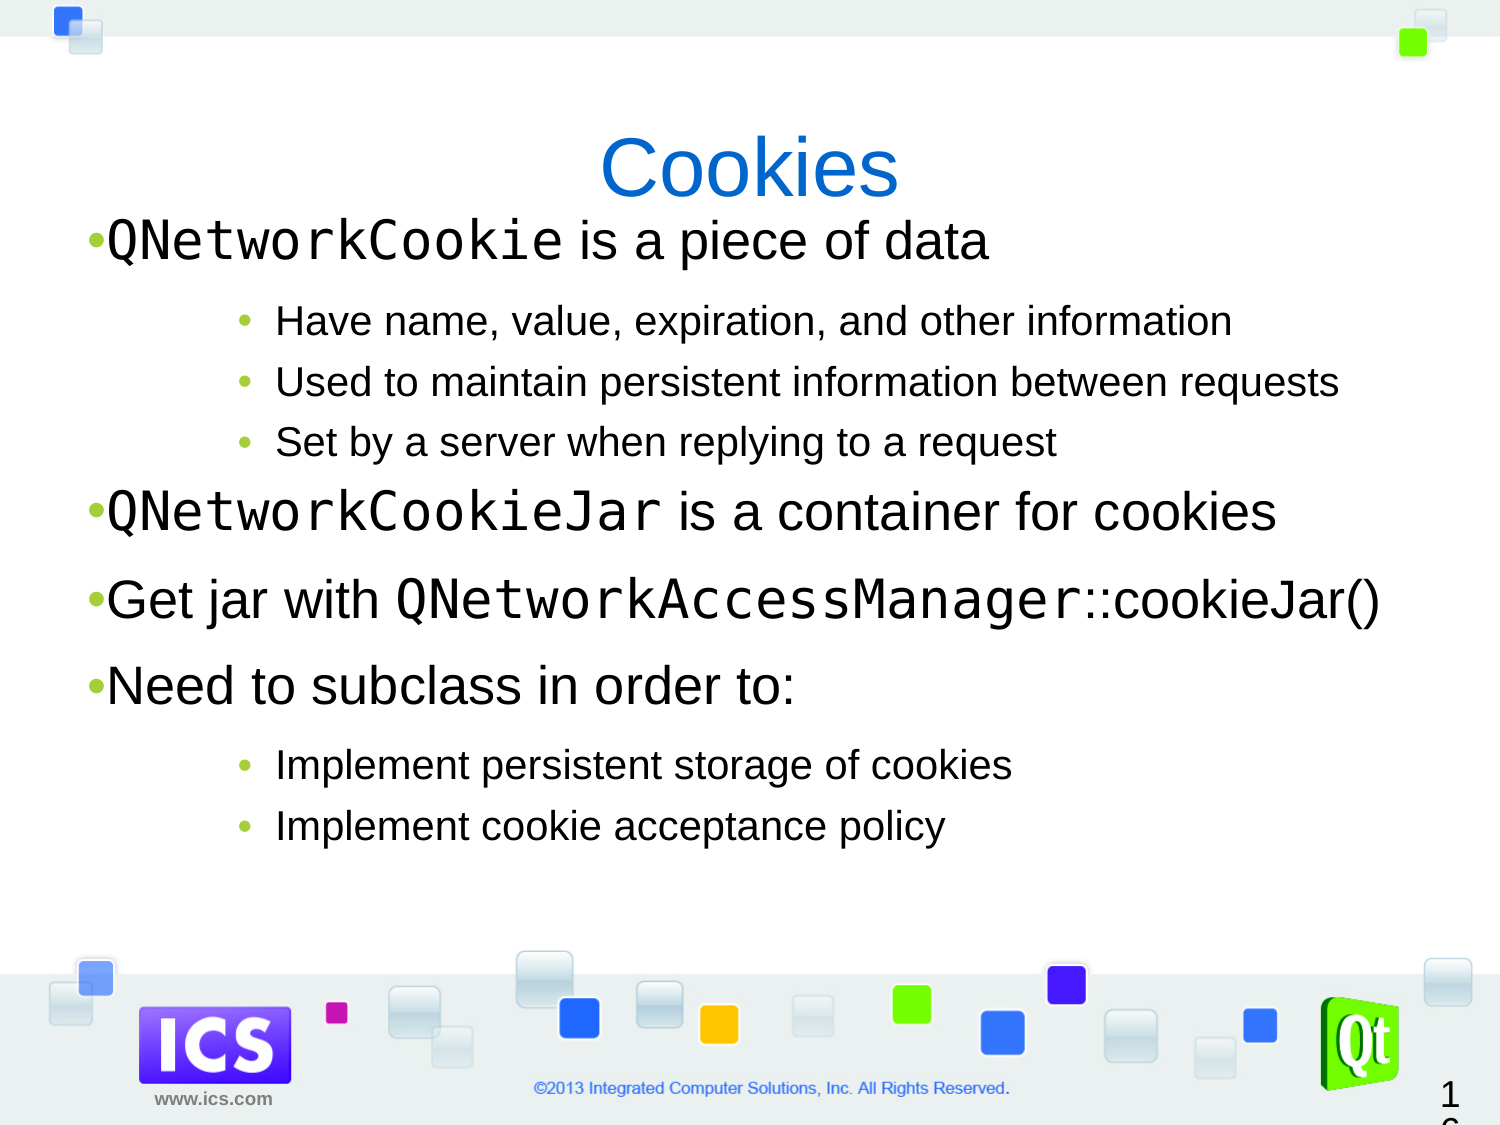

# Cookies
QNetworkCookie is a piece of data
Have name, value, expiration, and other information
Used to maintain persistent information between requests
Set by a server when replying to a request
QNetworkCookieJar is a container for cookies
Get jar with QNetworkAccessManager::cookieJar()
Need to subclass in order to:
Implement persistent storage of cookies
Implement cookie acceptance policy